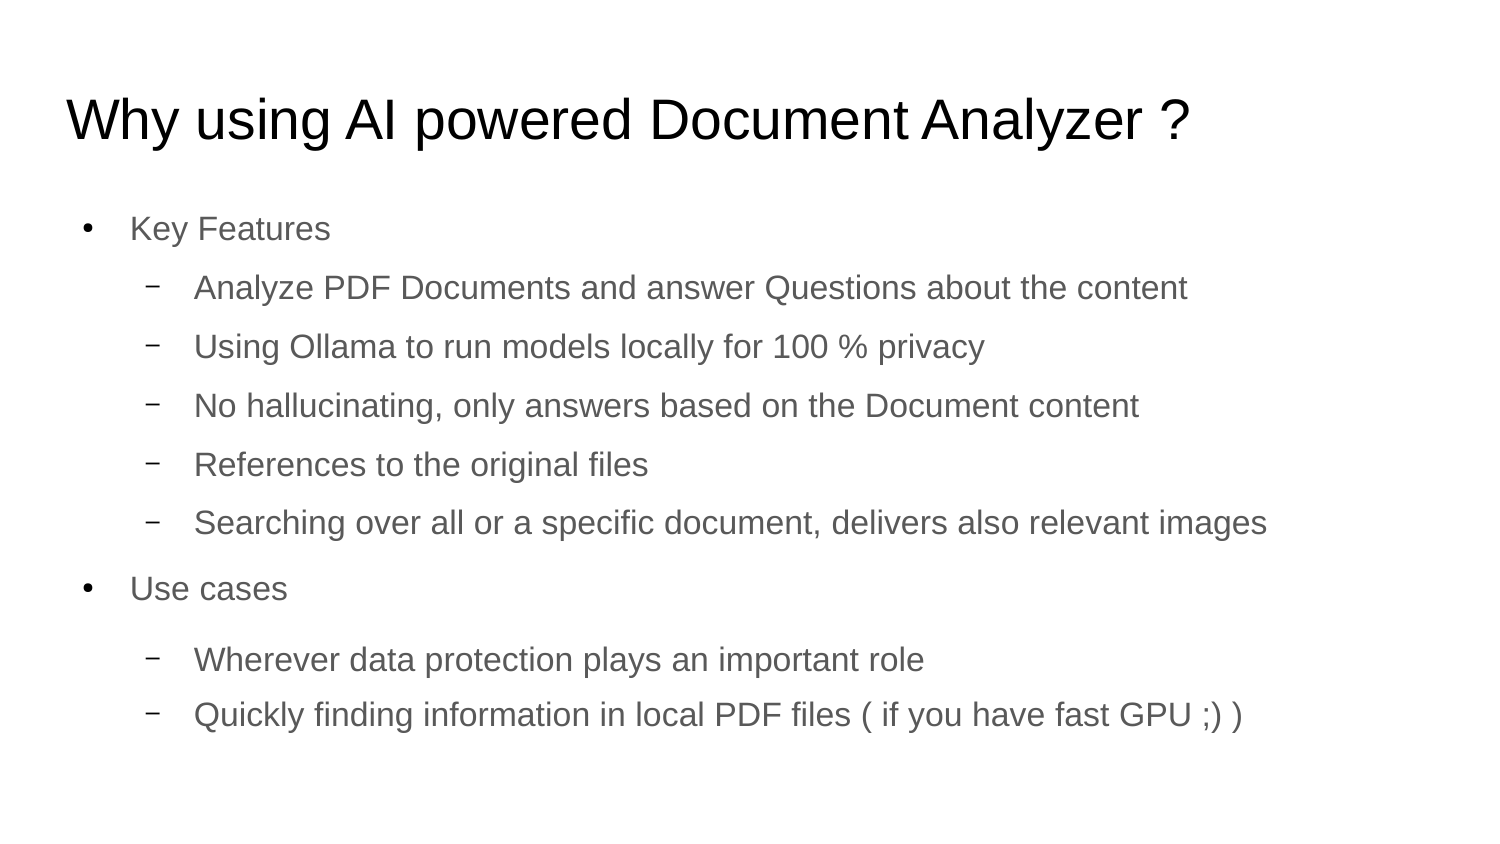

# Why using AI powered Document Analyzer ?
Key Features
Analyze PDF Documents and answer Questions about the content
Using Ollama to run models locally for 100 % privacy
No hallucinating, only answers based on the Document content
References to the original files
Searching over all or a specific document, delivers also relevant images
Use cases
Wherever data protection plays an important role
Quickly finding information in local PDF files ( if you have fast GPU ;) )